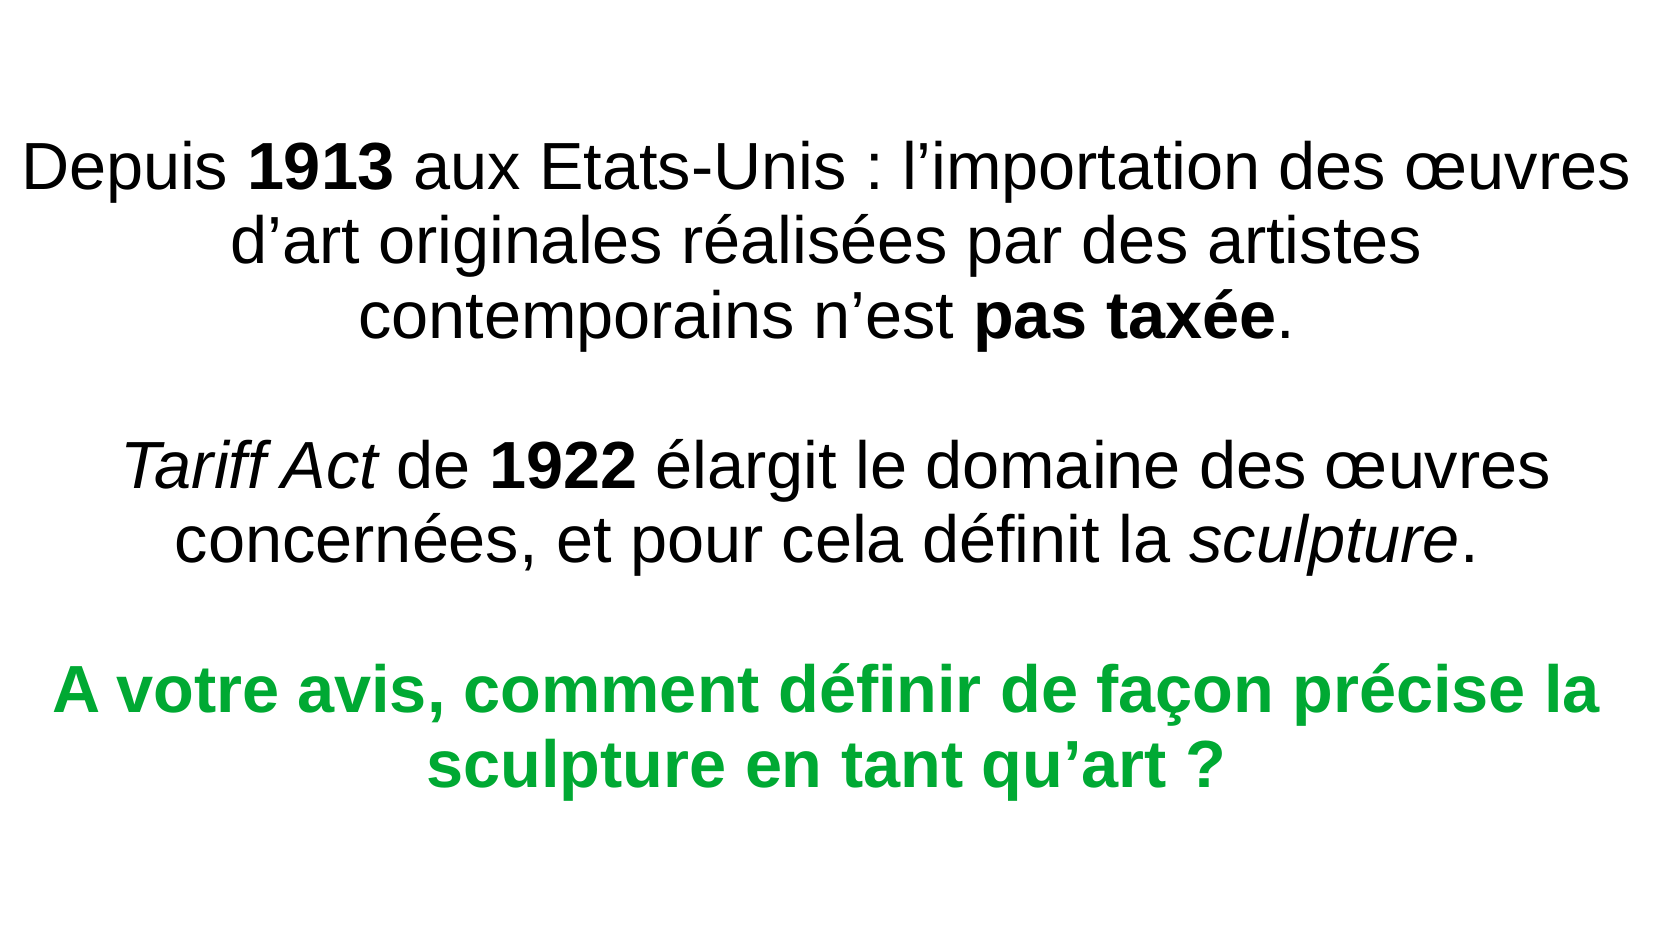

Depuis 1913 aux Etats-Unis : l’importation des œuvres d’art originales réalisées par des artistes contemporains n’est pas taxée.
 Tariff Act de 1922 élargit le domaine des œuvres concernées, et pour cela définit la sculpture.
A votre avis, comment définir de façon précise la sculpture en tant qu’art ?